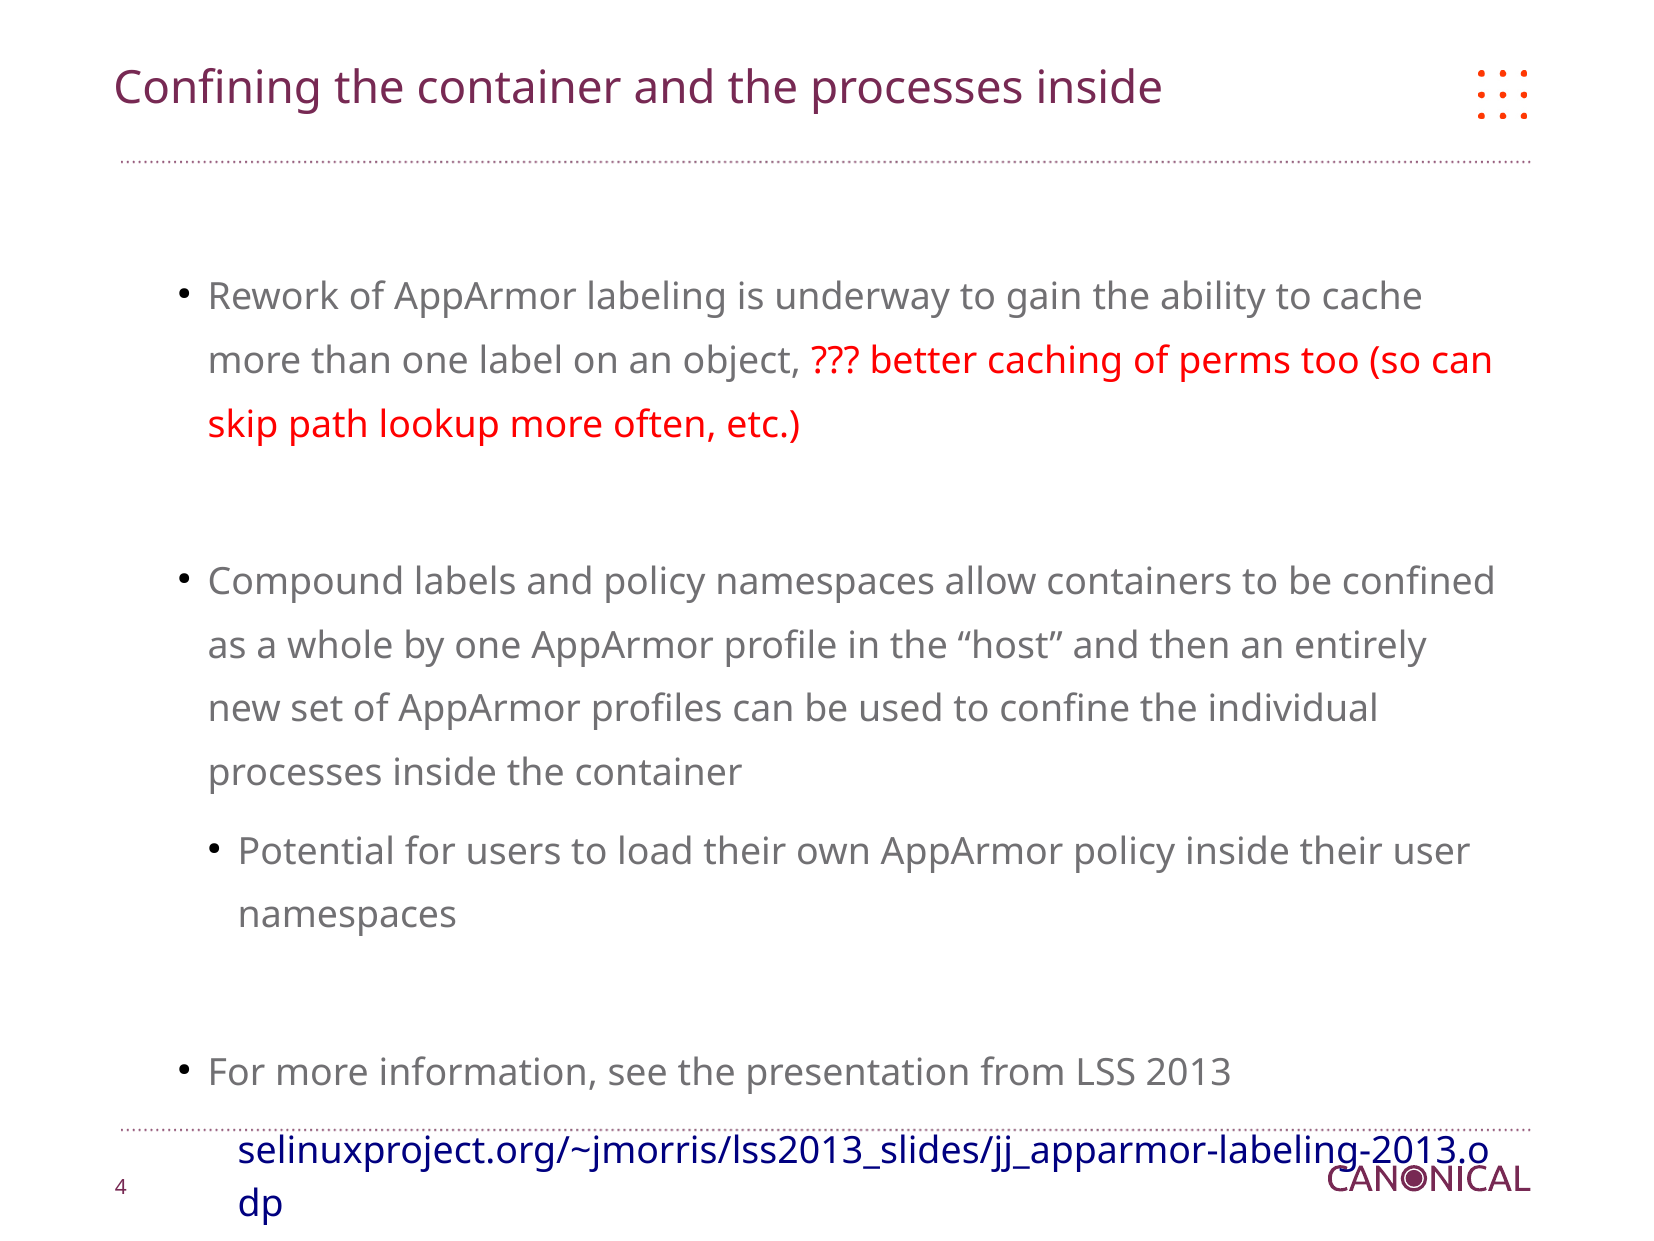

Confining the container and the processes inside
# Rework of AppArmor labeling is underway to gain the ability to cache more than one label on an object, ??? better caching of perms too (so can skip path lookup more often, etc.)
Compound labels and policy namespaces allow containers to be confined as a whole by one AppArmor profile in the “host” and then an entirely new set of AppArmor profiles can be used to confine the individual processes inside the container
Potential for users to load their own AppArmor policy inside their user namespaces
For more information, see the presentation from LSS 2013
selinuxproject.org/~jmorris/lss2013_slides/jj_apparmor-labeling-2013.odp